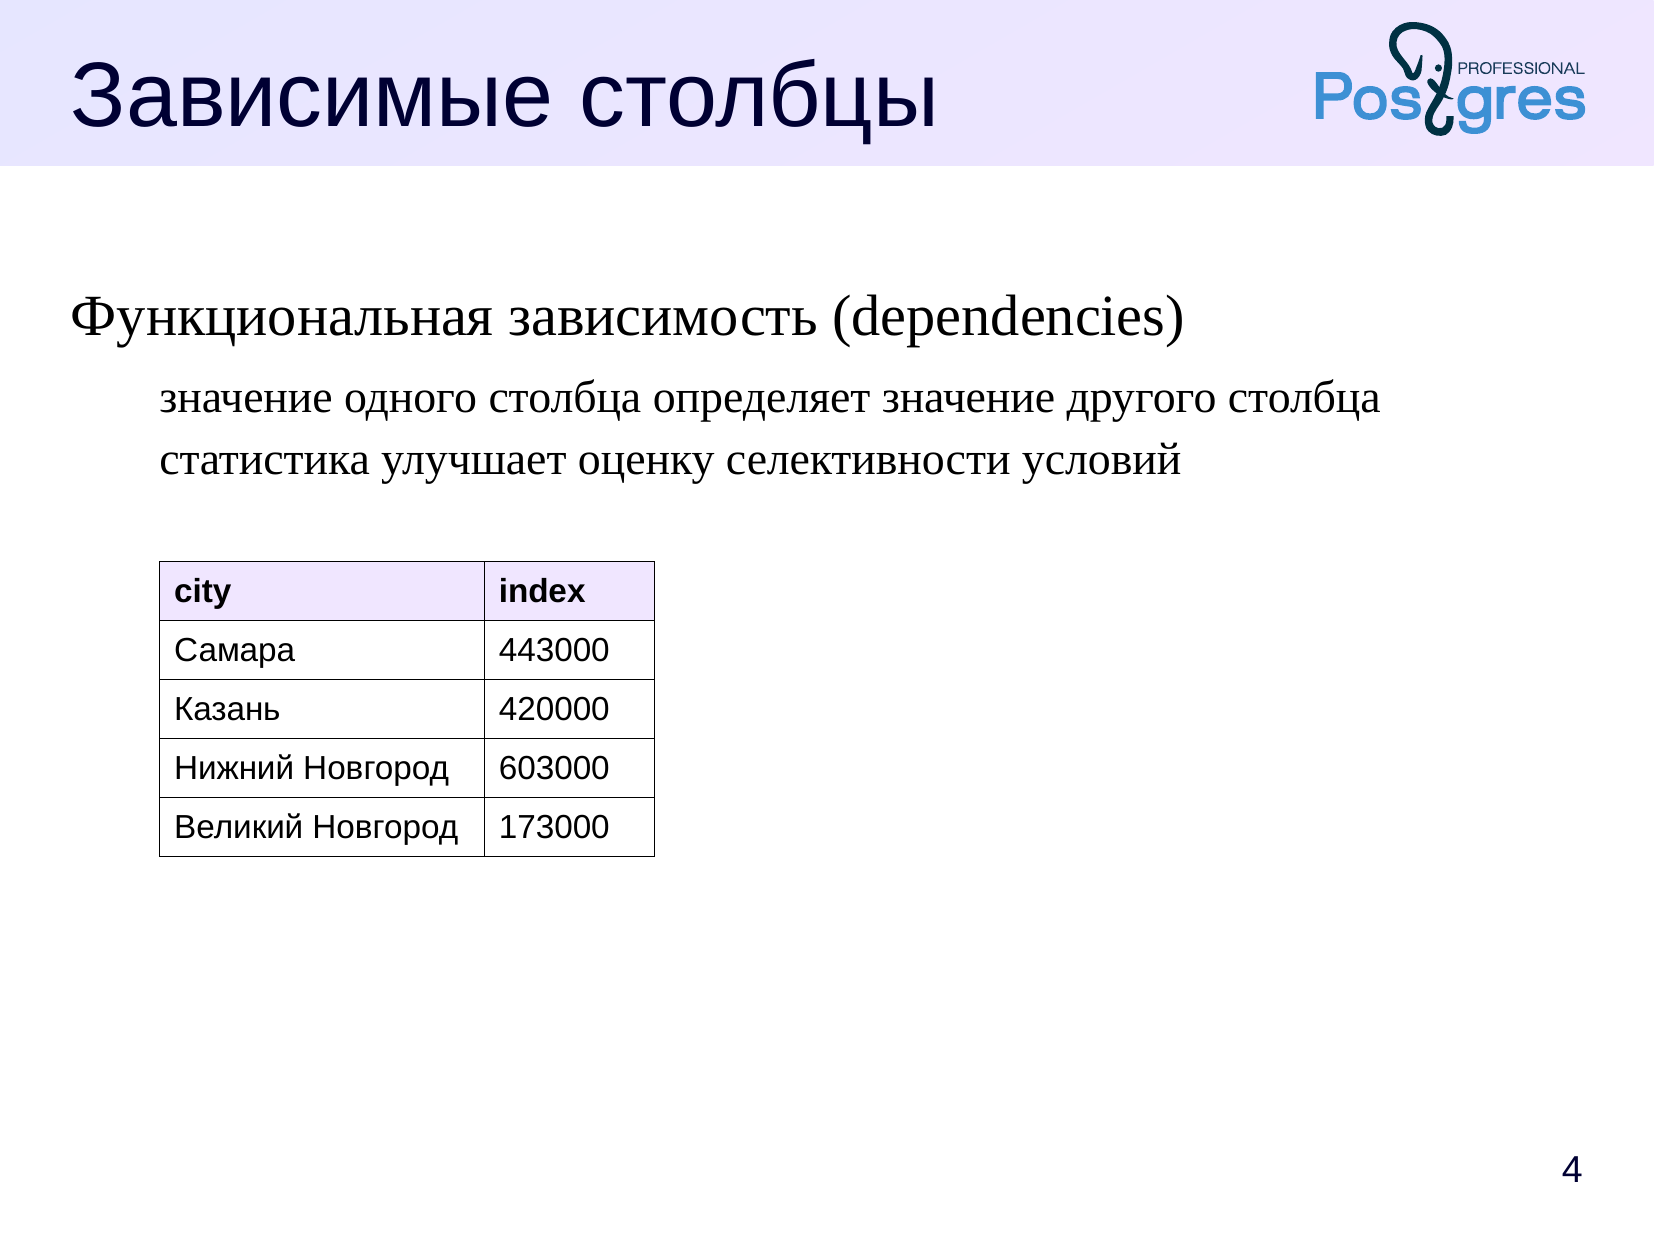

# Зависимые столбцы
Функциональная зависимость (dependencies)
значение одного столбца определяет значение другого столбца
статистика улучшает оценку селективности условий
city
index
Самара
443000
Казань
420000
Нижний Новгород
603000
Великий Новгород
173000